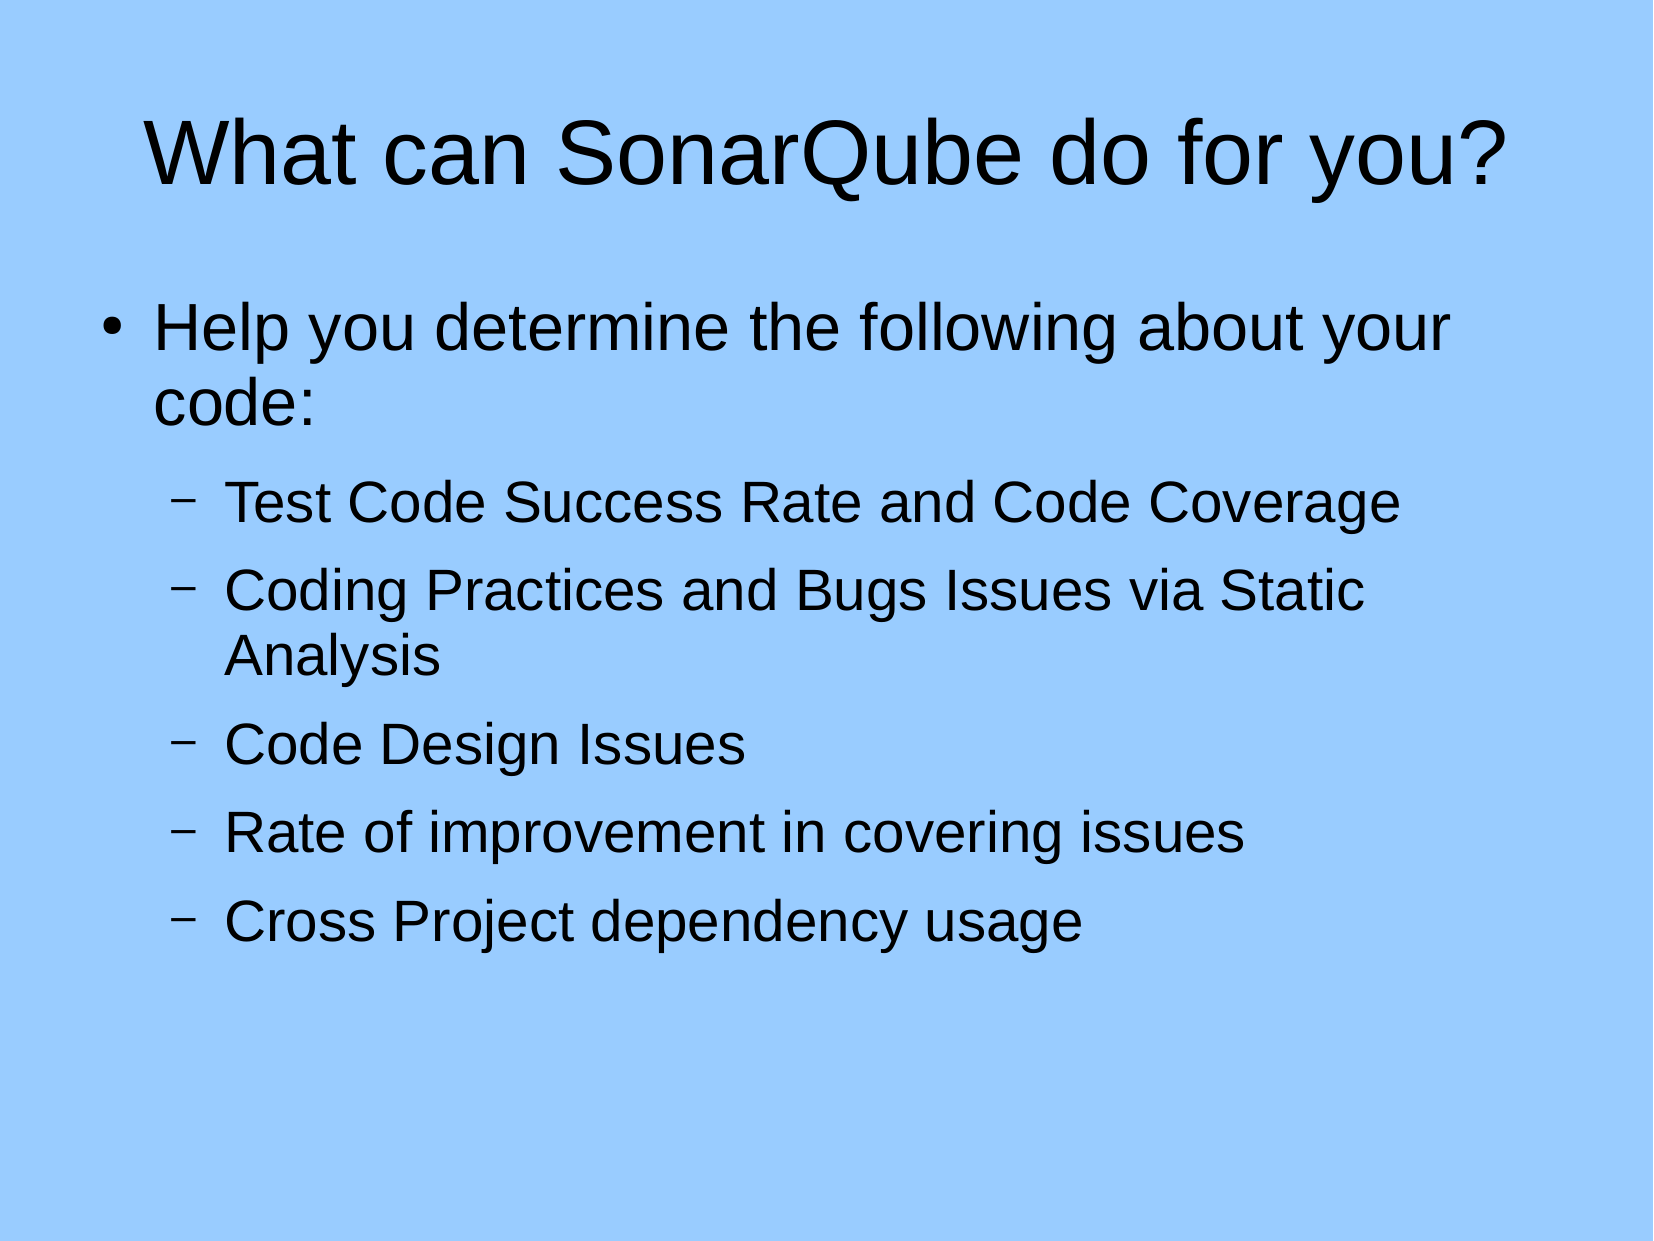

# What can SonarQube do for you?
Help you determine the following about your code:
Test Code Success Rate and Code Coverage
Coding Practices and Bugs Issues via Static Analysis
Code Design Issues
Rate of improvement in covering issues
Cross Project dependency usage